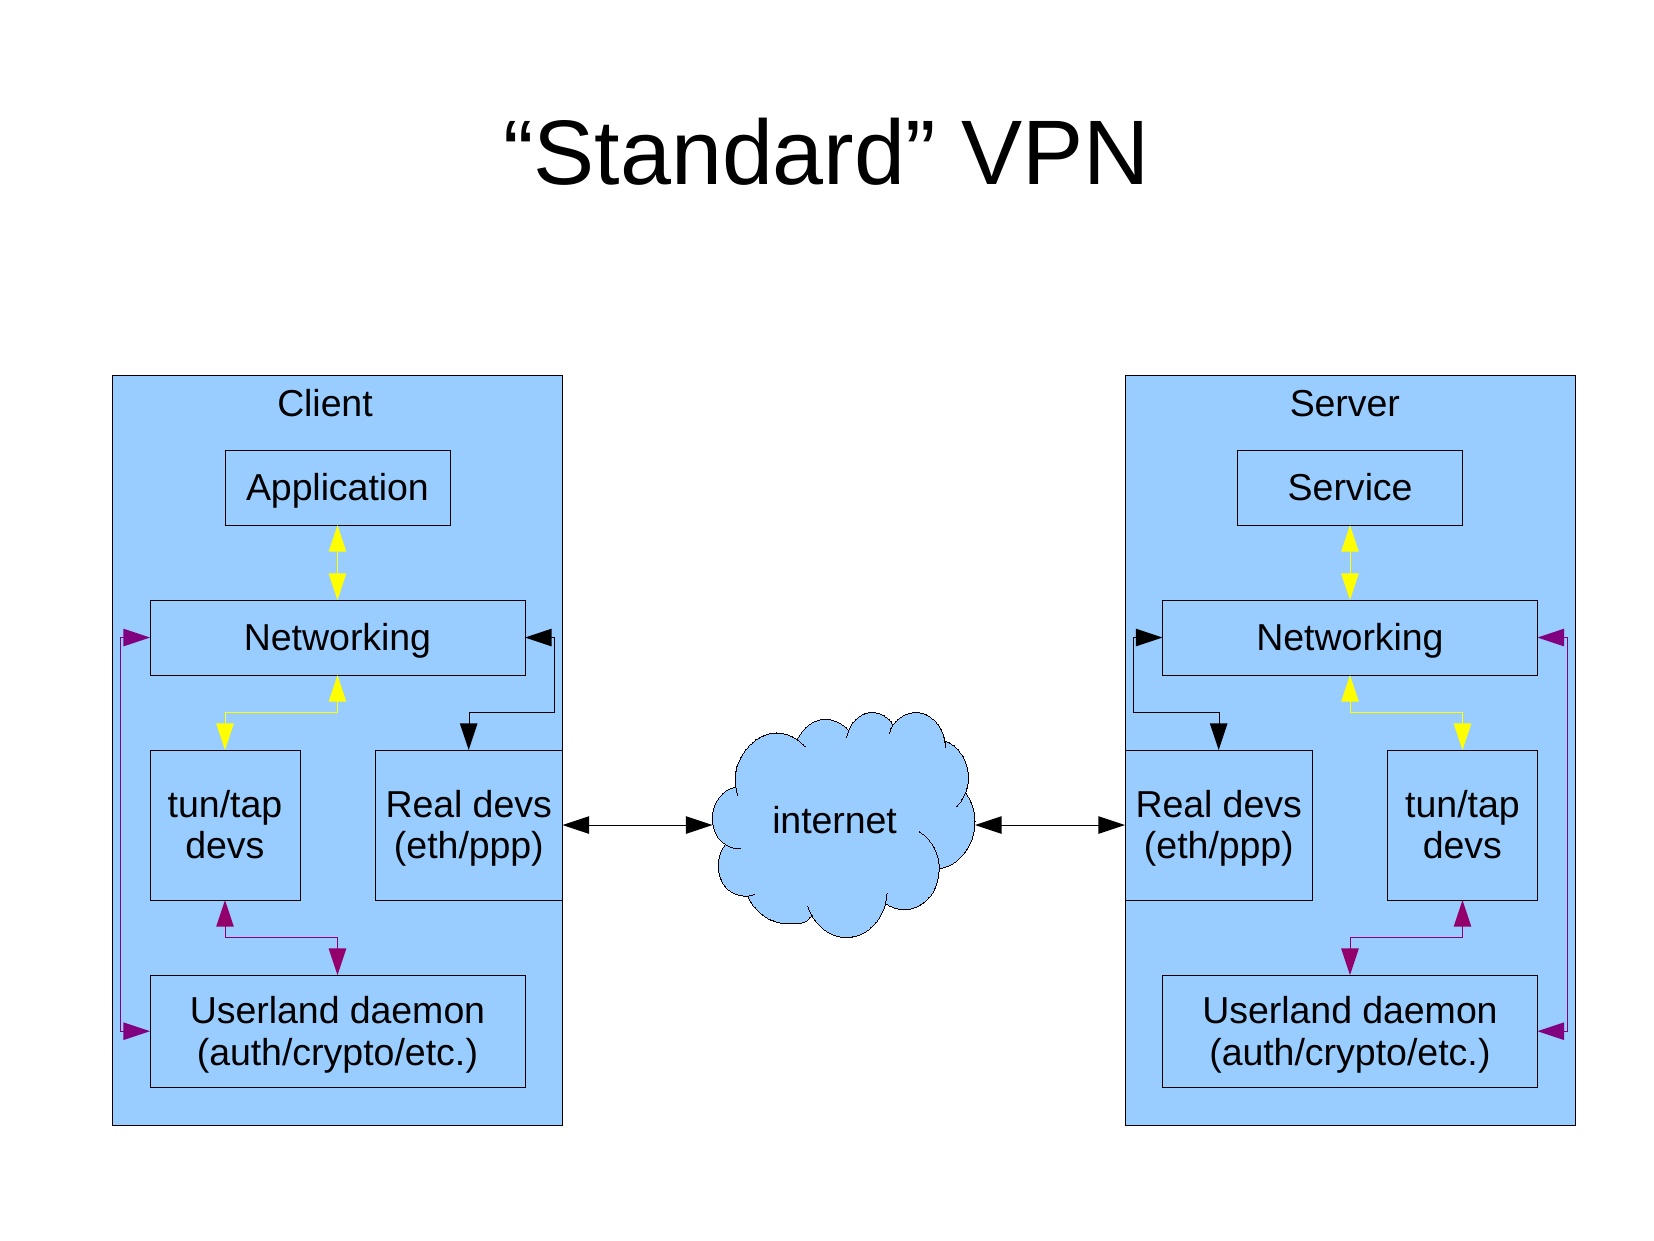

# “Standard” VPN
Client
Server
Application
Service
Networking
Networking
internet
tun/tap
devs
Real devs
(eth/ppp)
Real devs
(eth/ppp)
tun/tap
devs
Userland daemon
(auth/crypto/etc.)
Userland daemon
(auth/crypto/etc.)